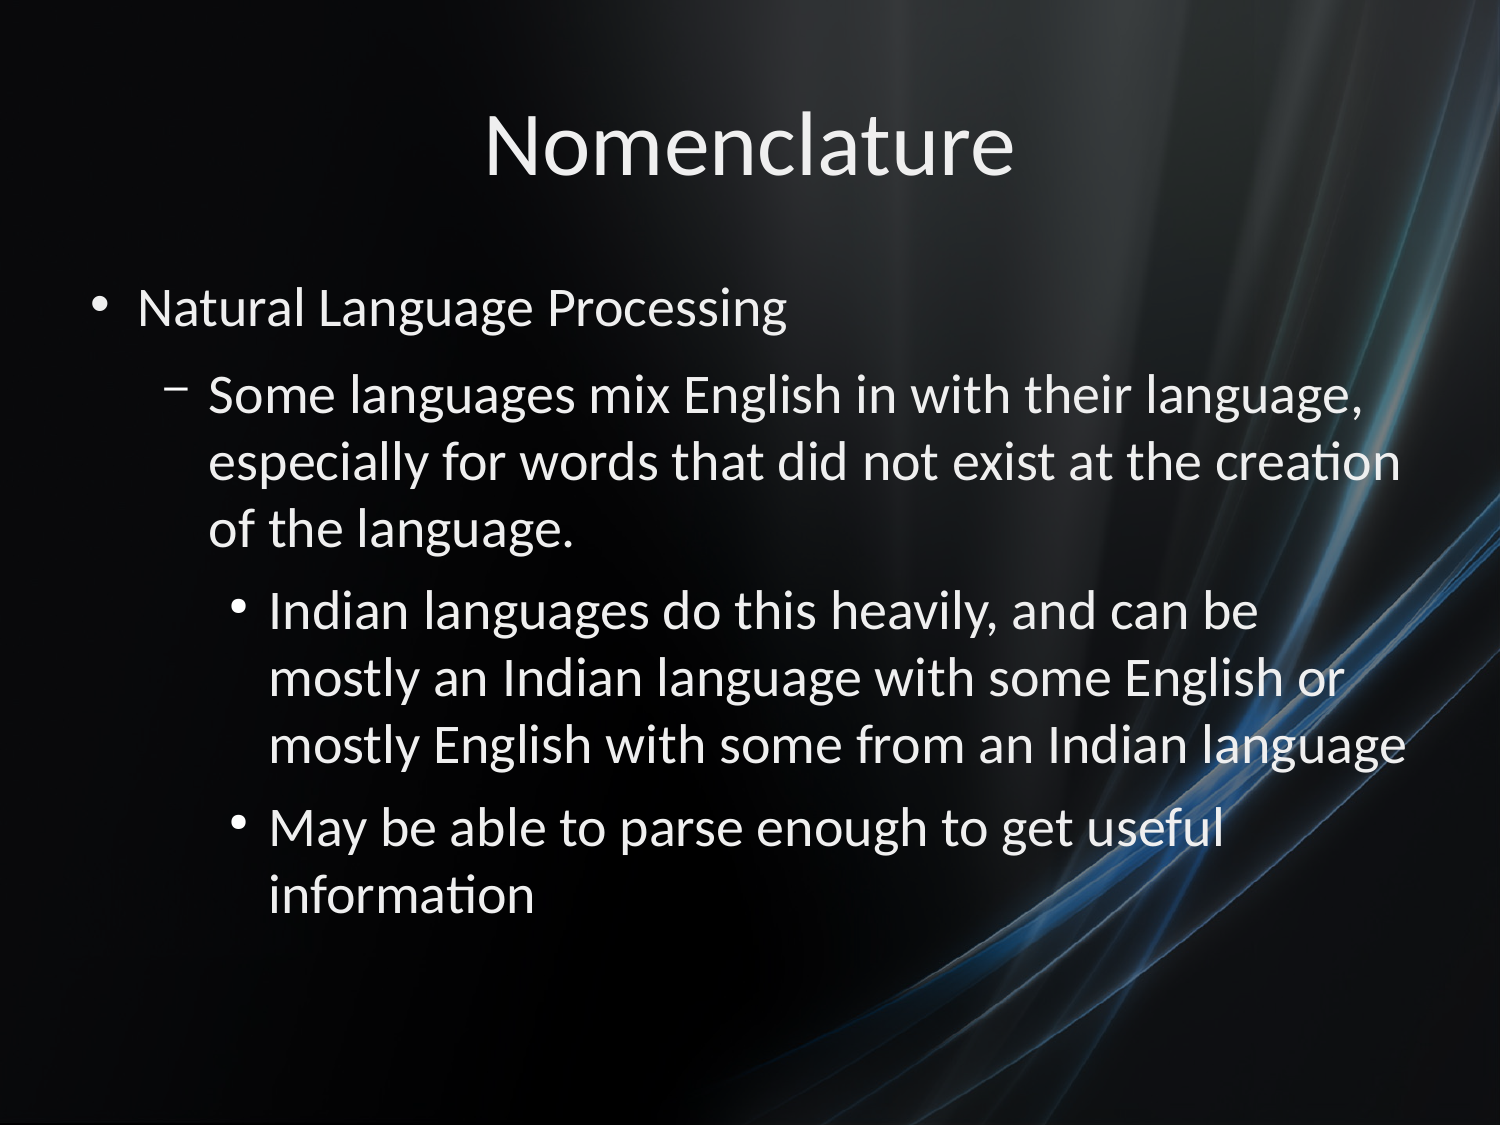

# Nomenclature
Natural Language Processing
Some languages mix English in with their language, especially for words that did not exist at the creation of the language.
Indian languages do this heavily, and can be mostly an Indian language with some English or mostly English with some from an Indian language
May be able to parse enough to get useful information